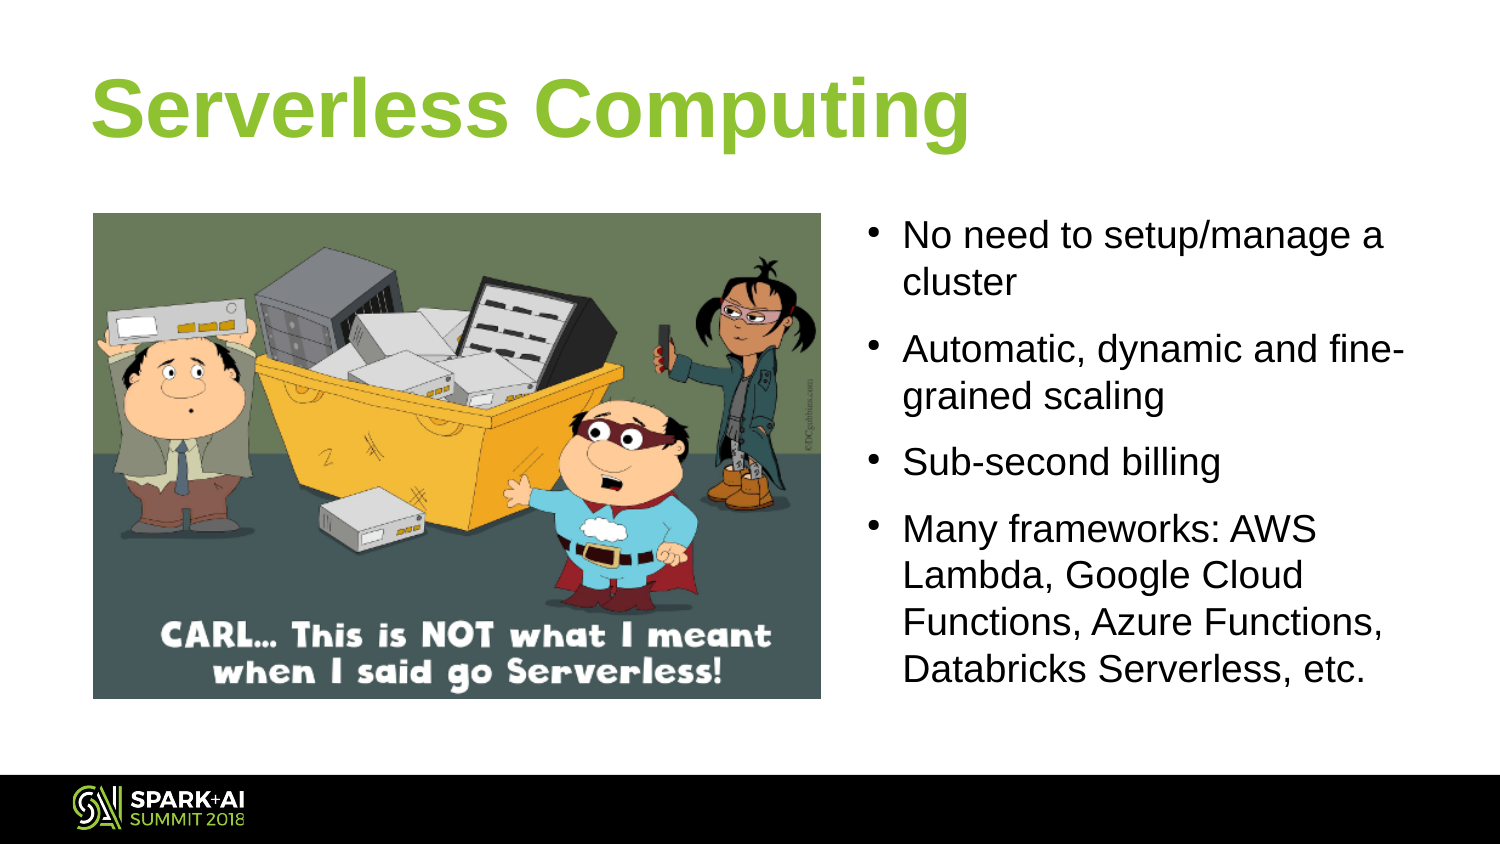

#
Serverless Computing
No need to setup/manage a cluster
Automatic, dynamic and fine-grained scaling
Sub-second billing
Many frameworks: AWS Lambda, Google Cloud Functions, Azure Functions, Databricks Serverless, etc.